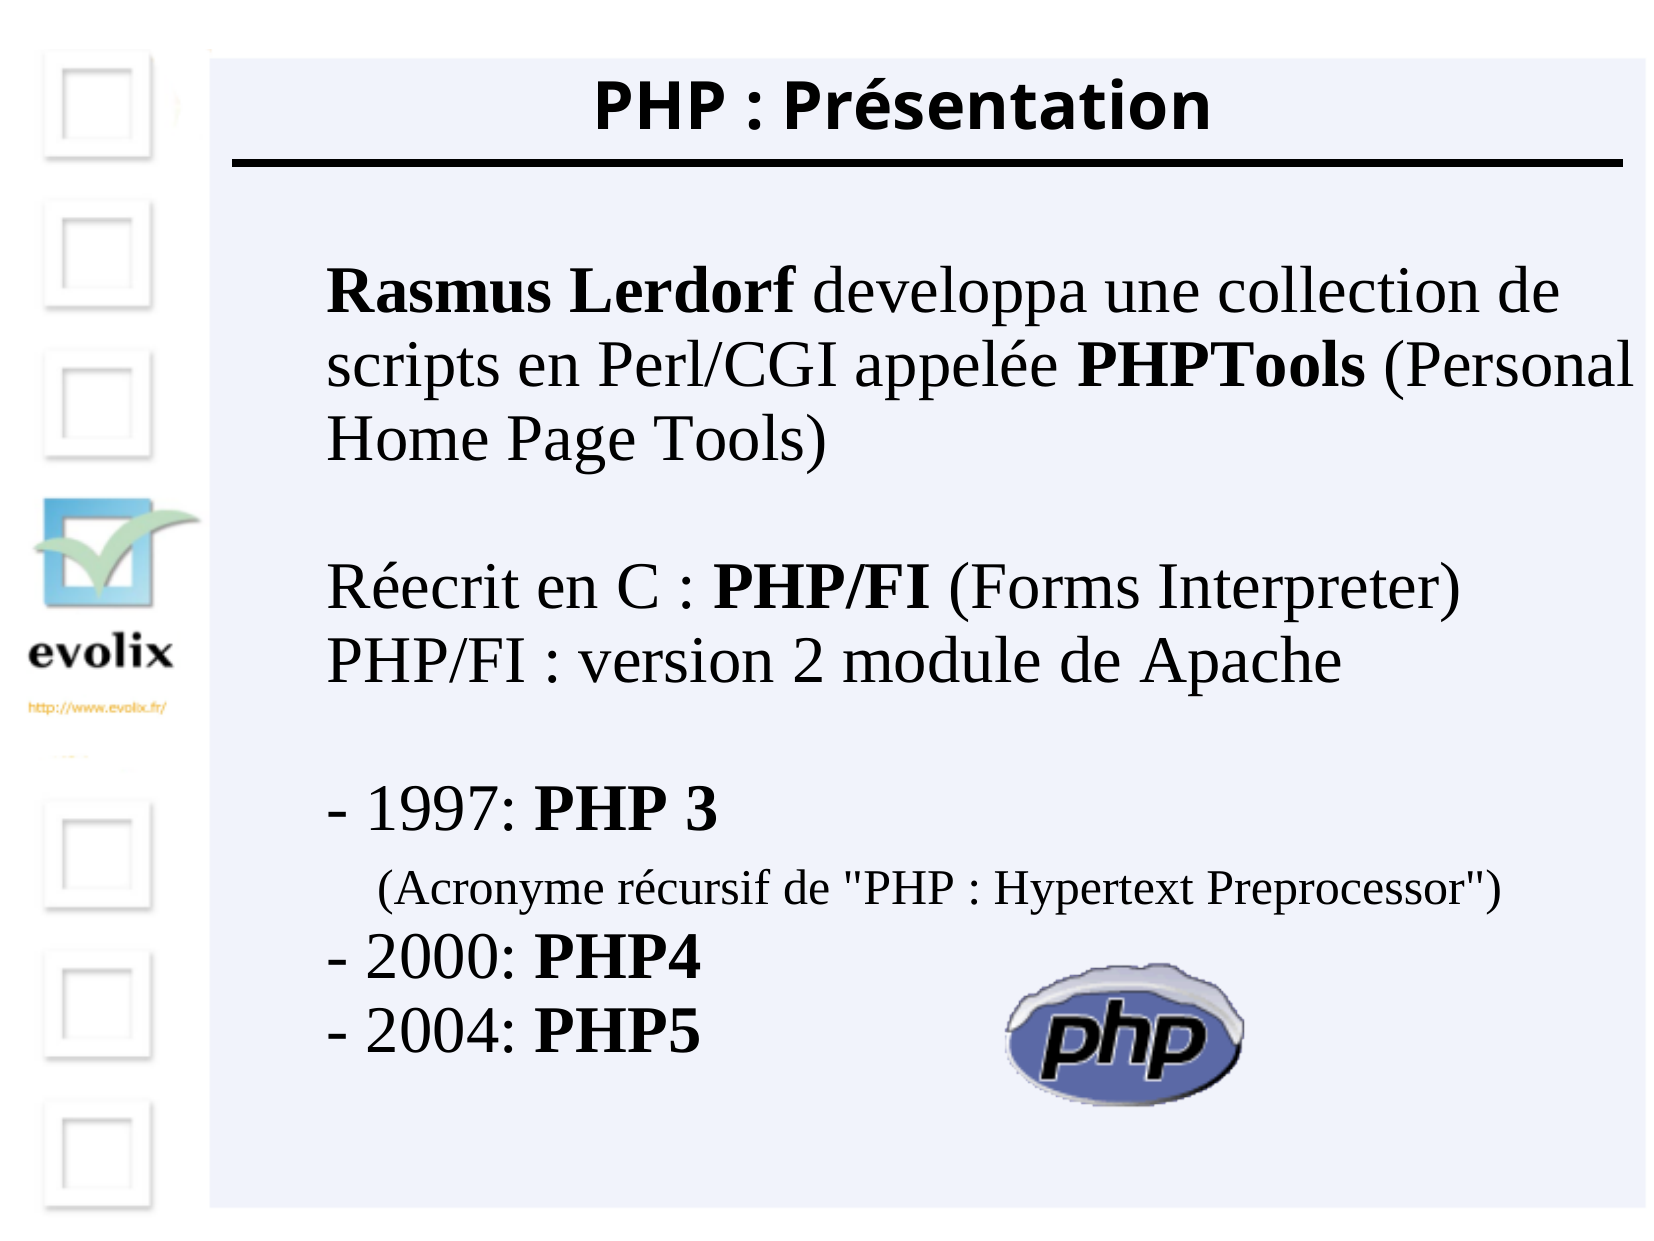

# PHP : Présentation
Rasmus Lerdorf developpa une collection de scripts en Perl/CGI appelée PHPTools (Personal Home Page Tools)
Réecrit en C : PHP/FI (Forms Interpreter)
PHP/FI : version 2 module de Apache
- 1997: PHP 3
 (Acronyme récursif de "PHP : Hypertext Preprocessor")
- 2000: PHP4
- 2004: PHP5